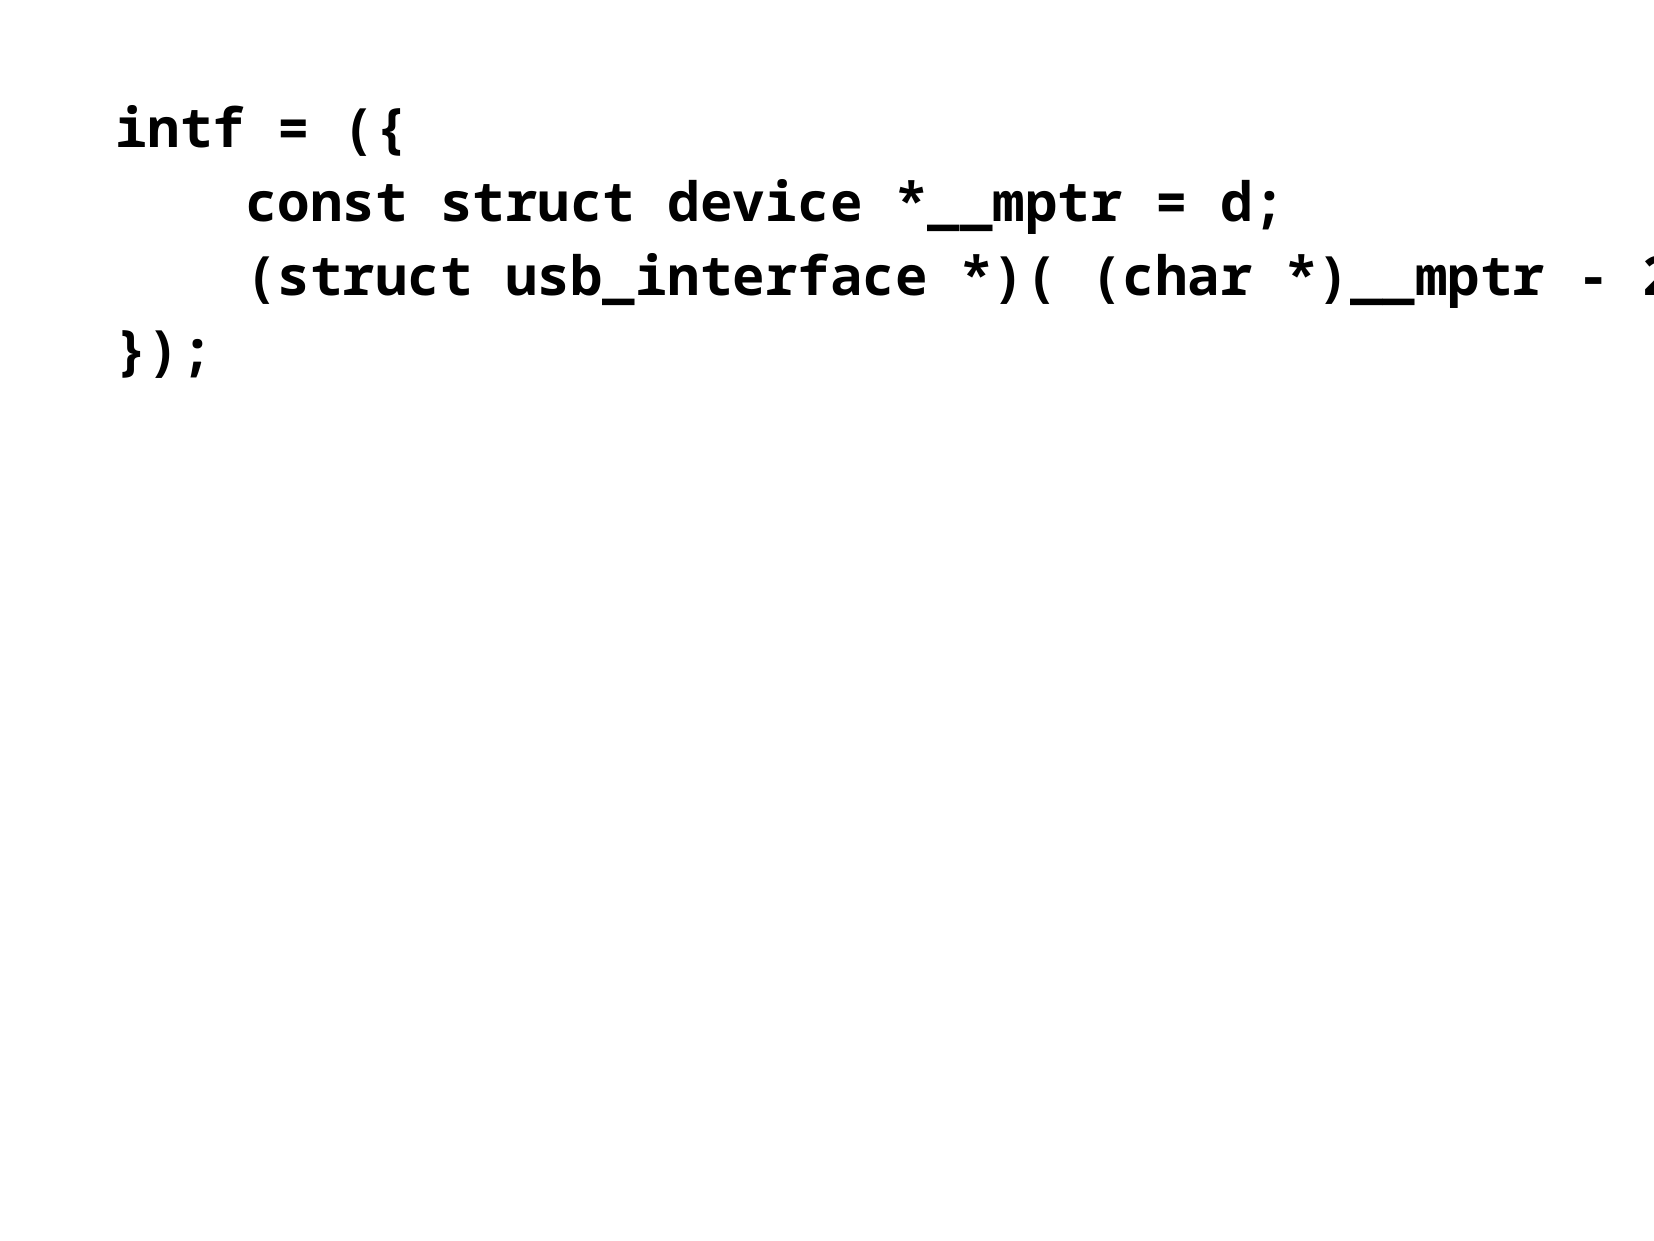

intf = ({
 const struct device *__mptr = d;
 (struct usb_interface *)( (char *)__mptr - 20));
});